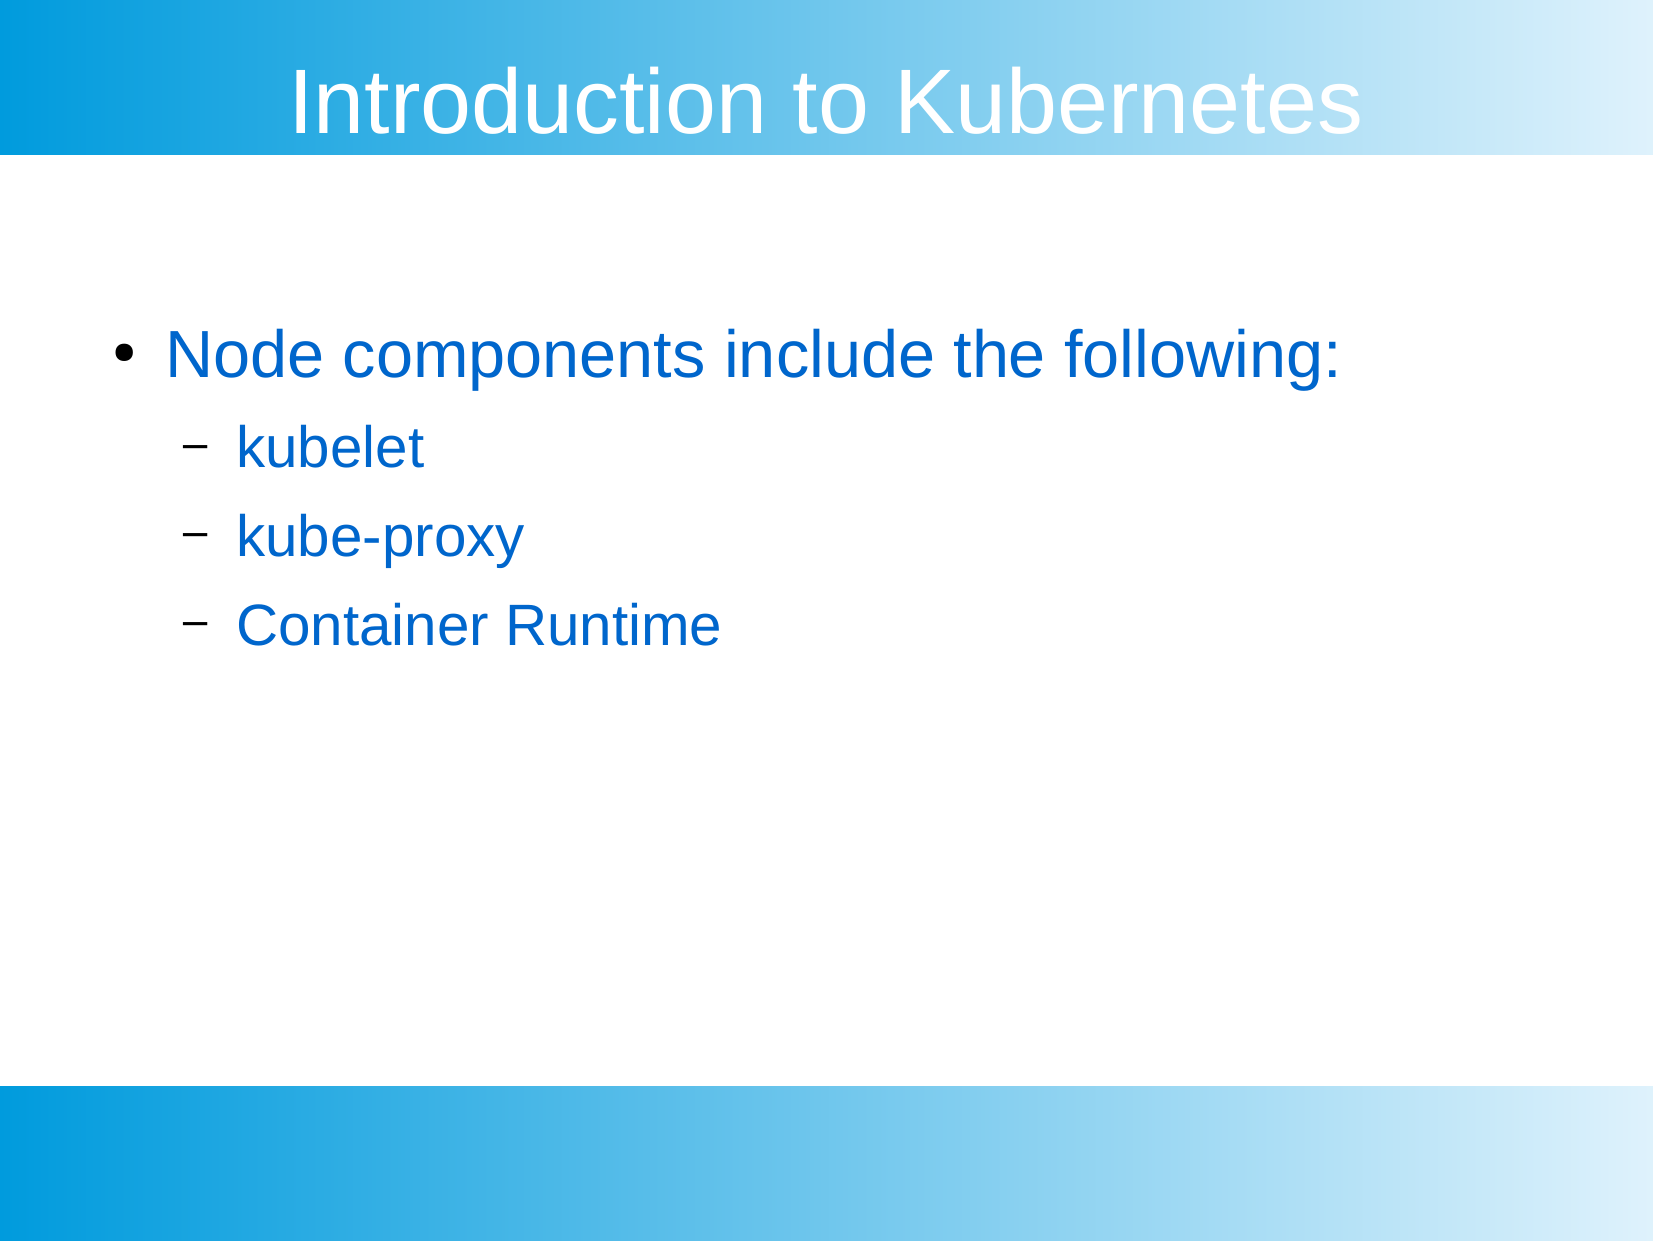

# Introduction to Kubernetes
Node components include the following:
kubelet
kube-proxy
Container Runtime